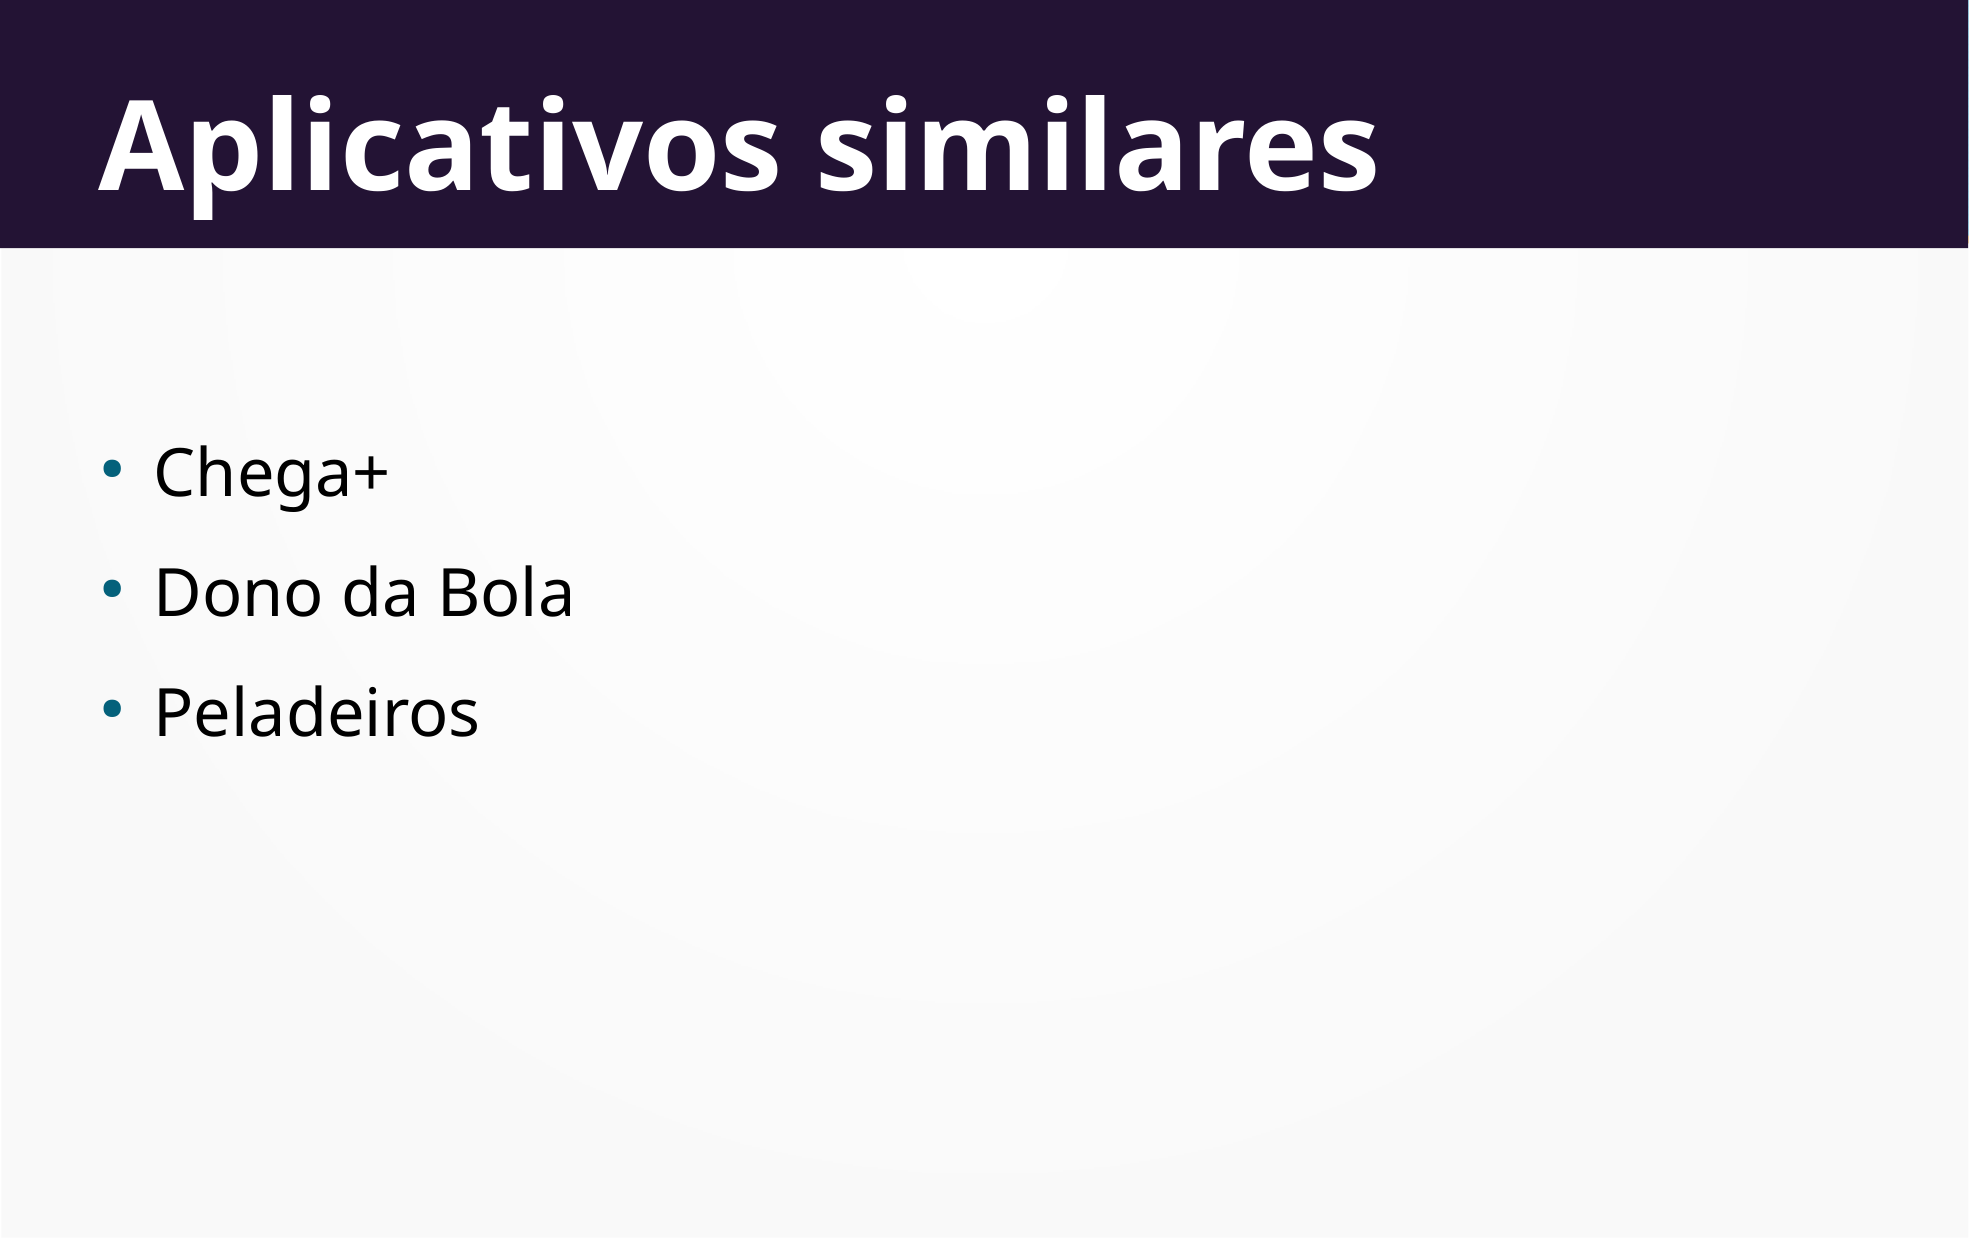

# Aplicativos similares
Chega+
Dono da Bola
Peladeiros